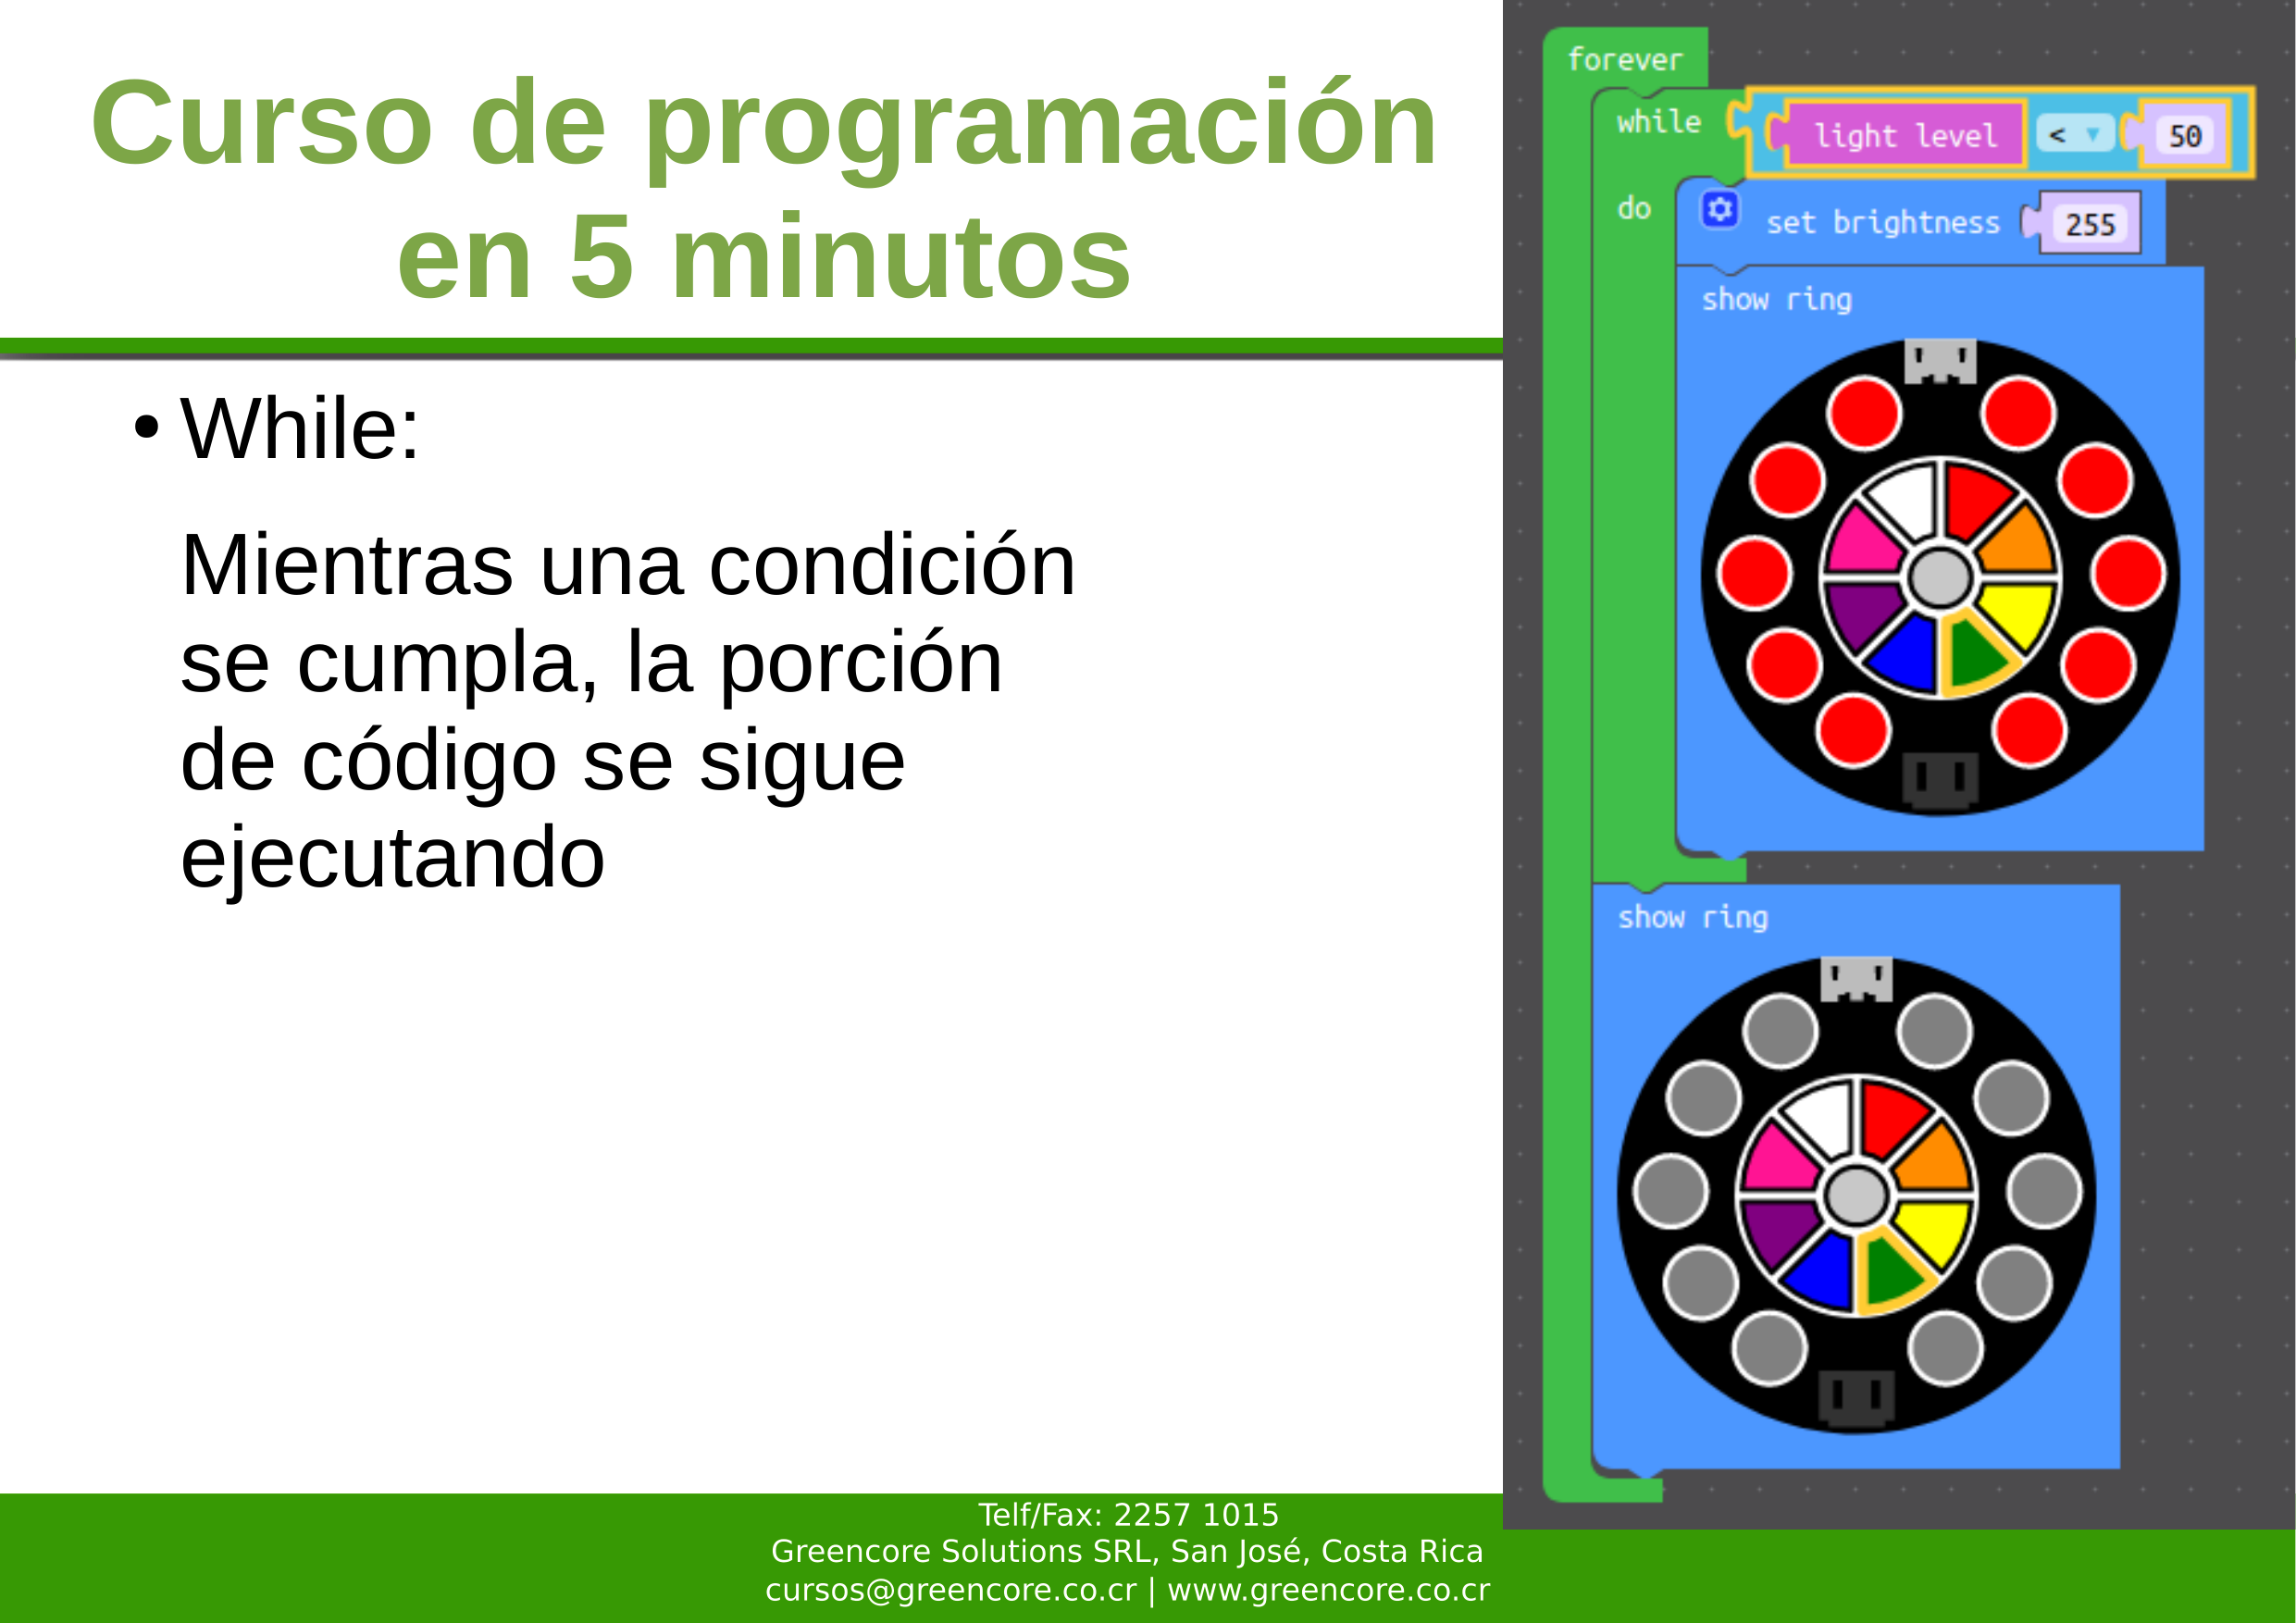

# Curso de programación en 5 minutos
While:
Mientras una condición se cumpla, la porción de código se sigue ejecutando